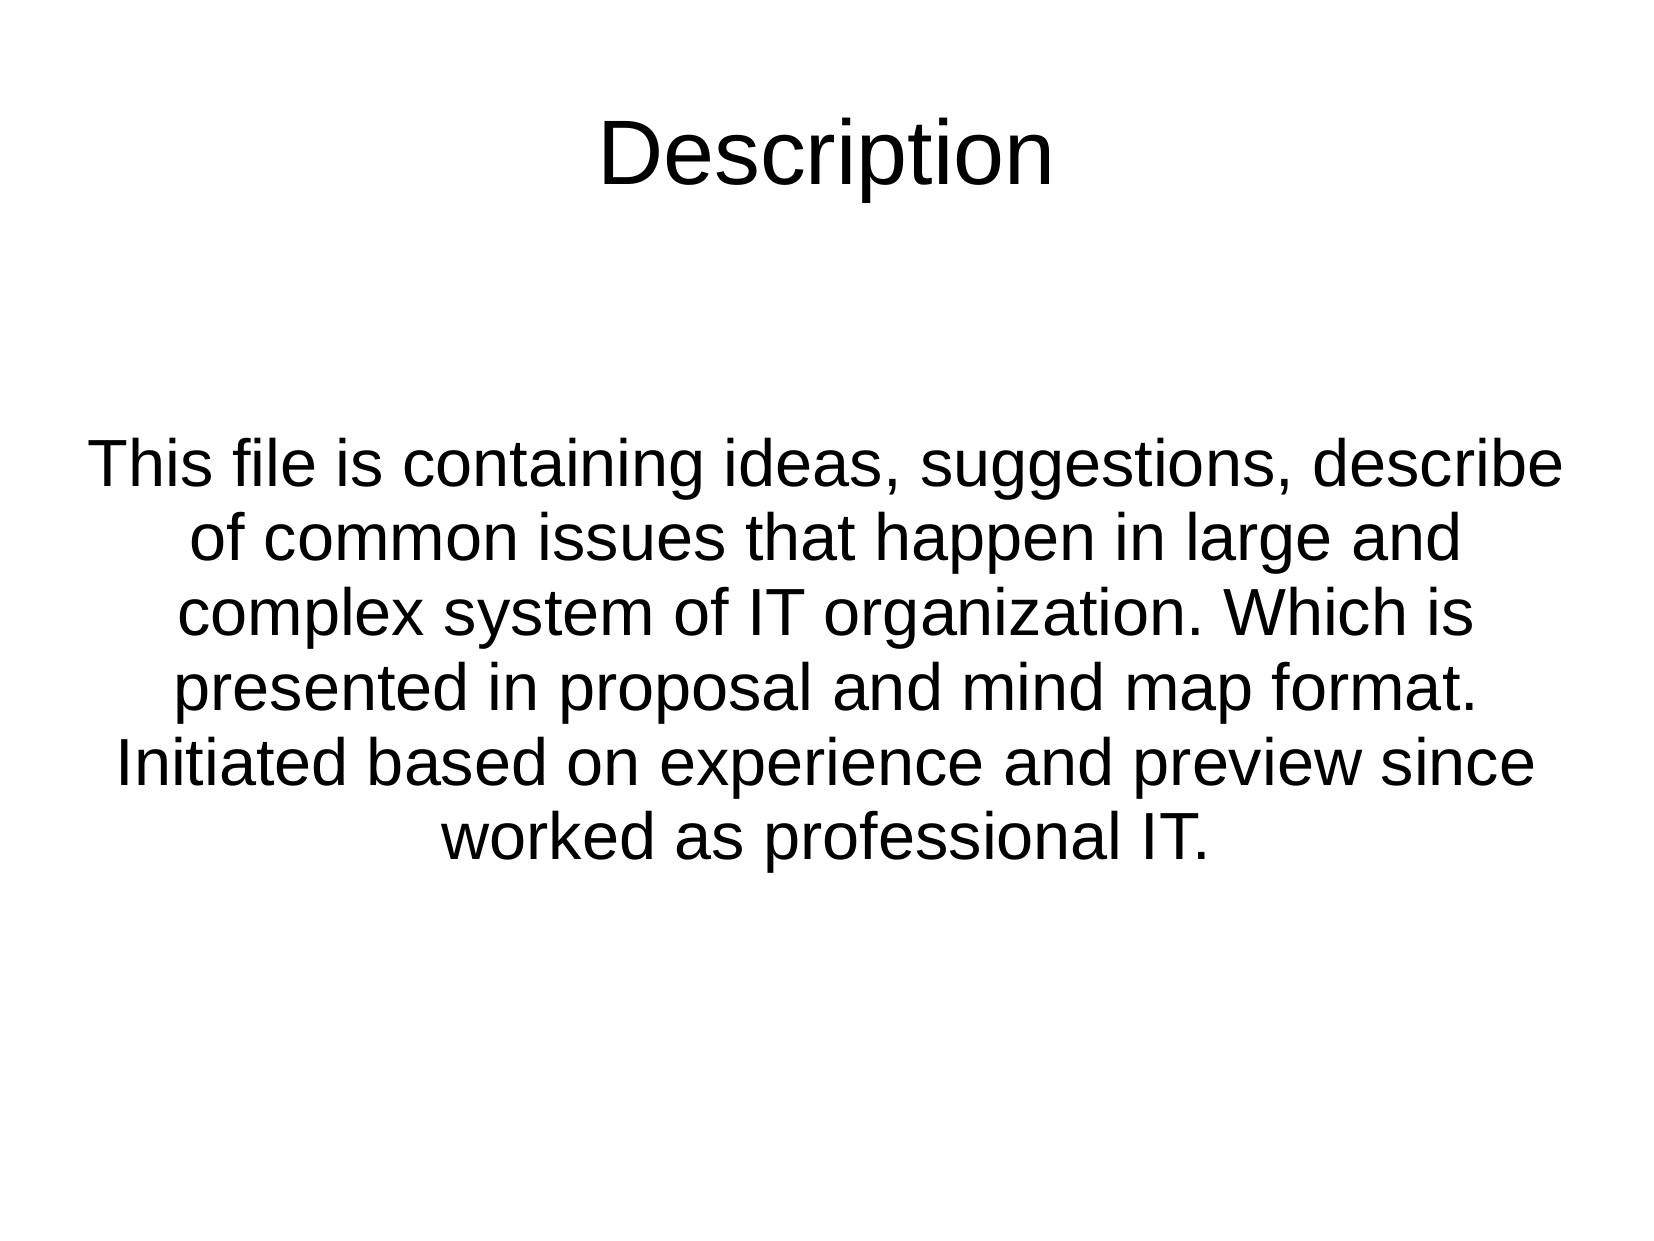

# Description
This file is containing ideas, suggestions, describe of common issues that happen in large and complex system of IT organization. Which is presented in proposal and mind map format. Initiated based on experience and preview since worked as professional IT.